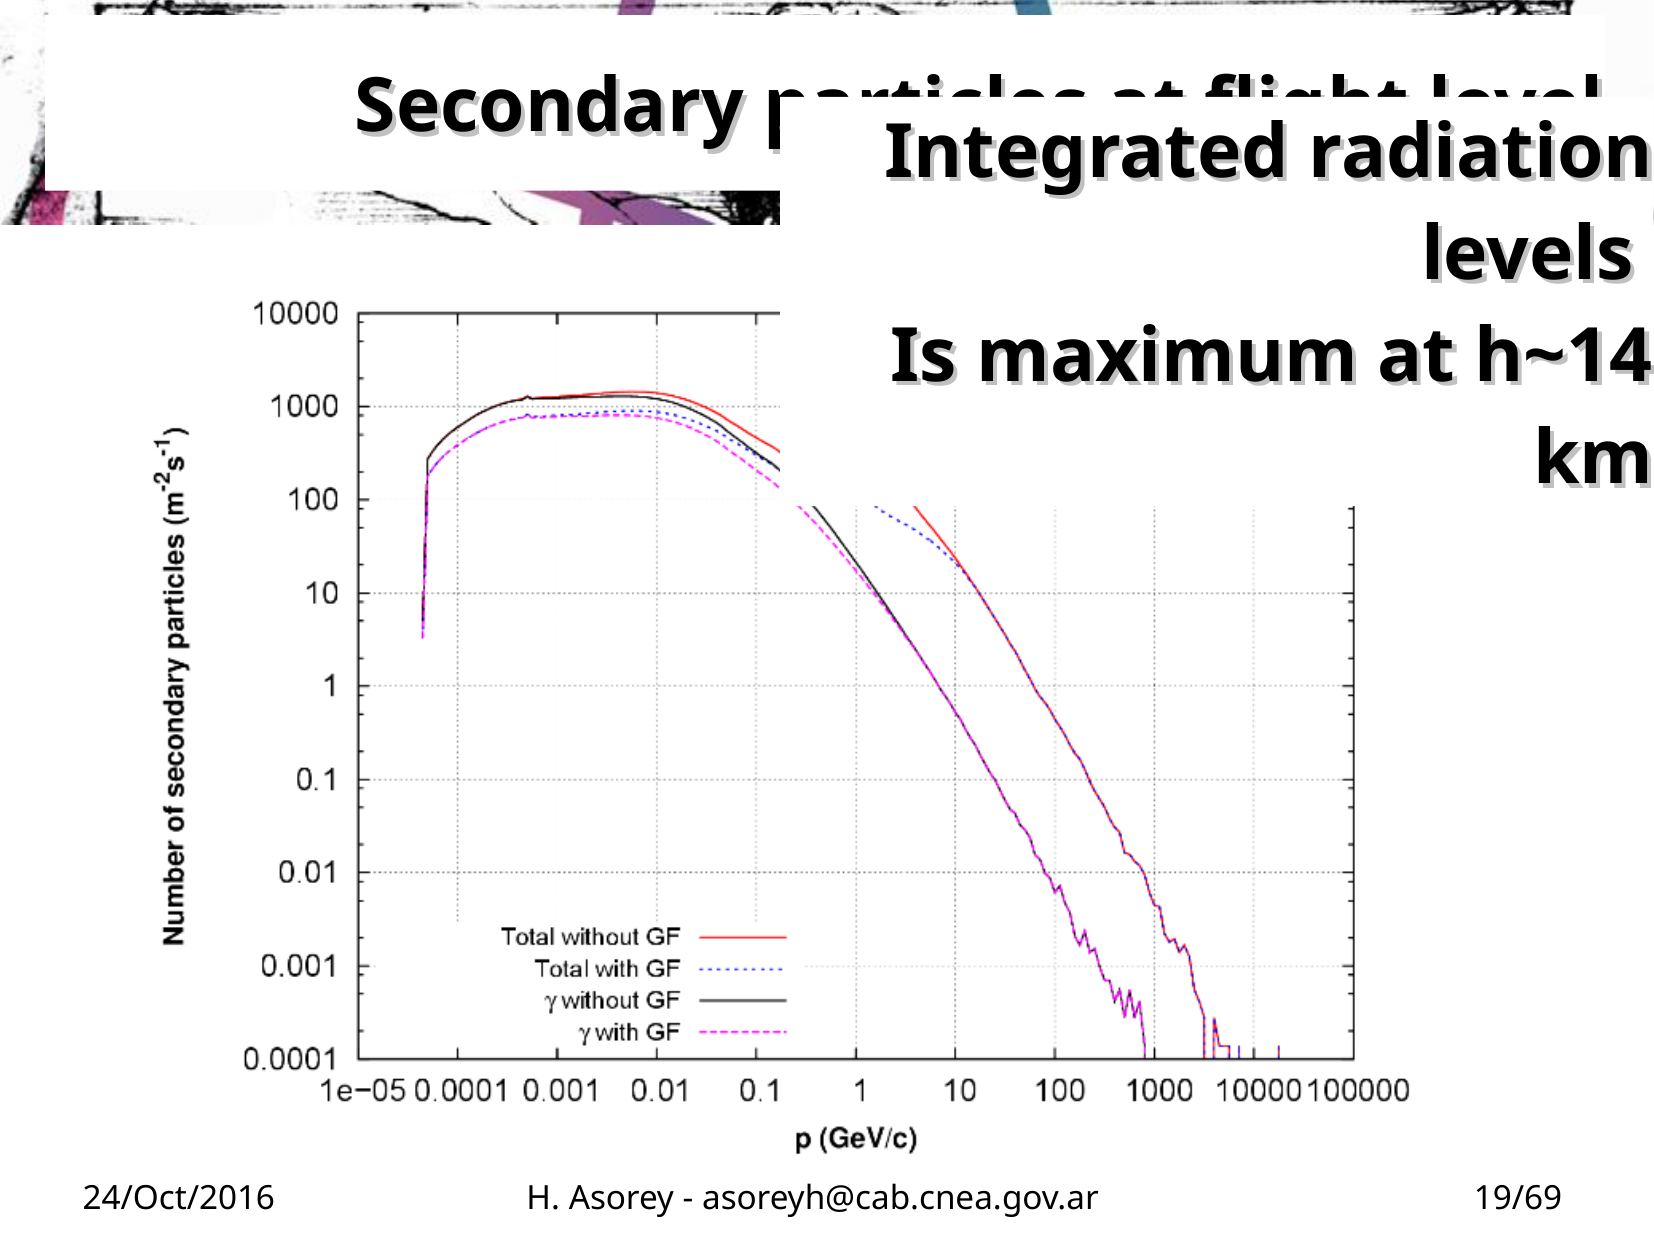

# Secondary particles at flight level
Integrated radiation levels
Is maximum at h~14 km
24/Oct/2016
H. Asorey - asoreyh@cab.cnea.gov.ar
19